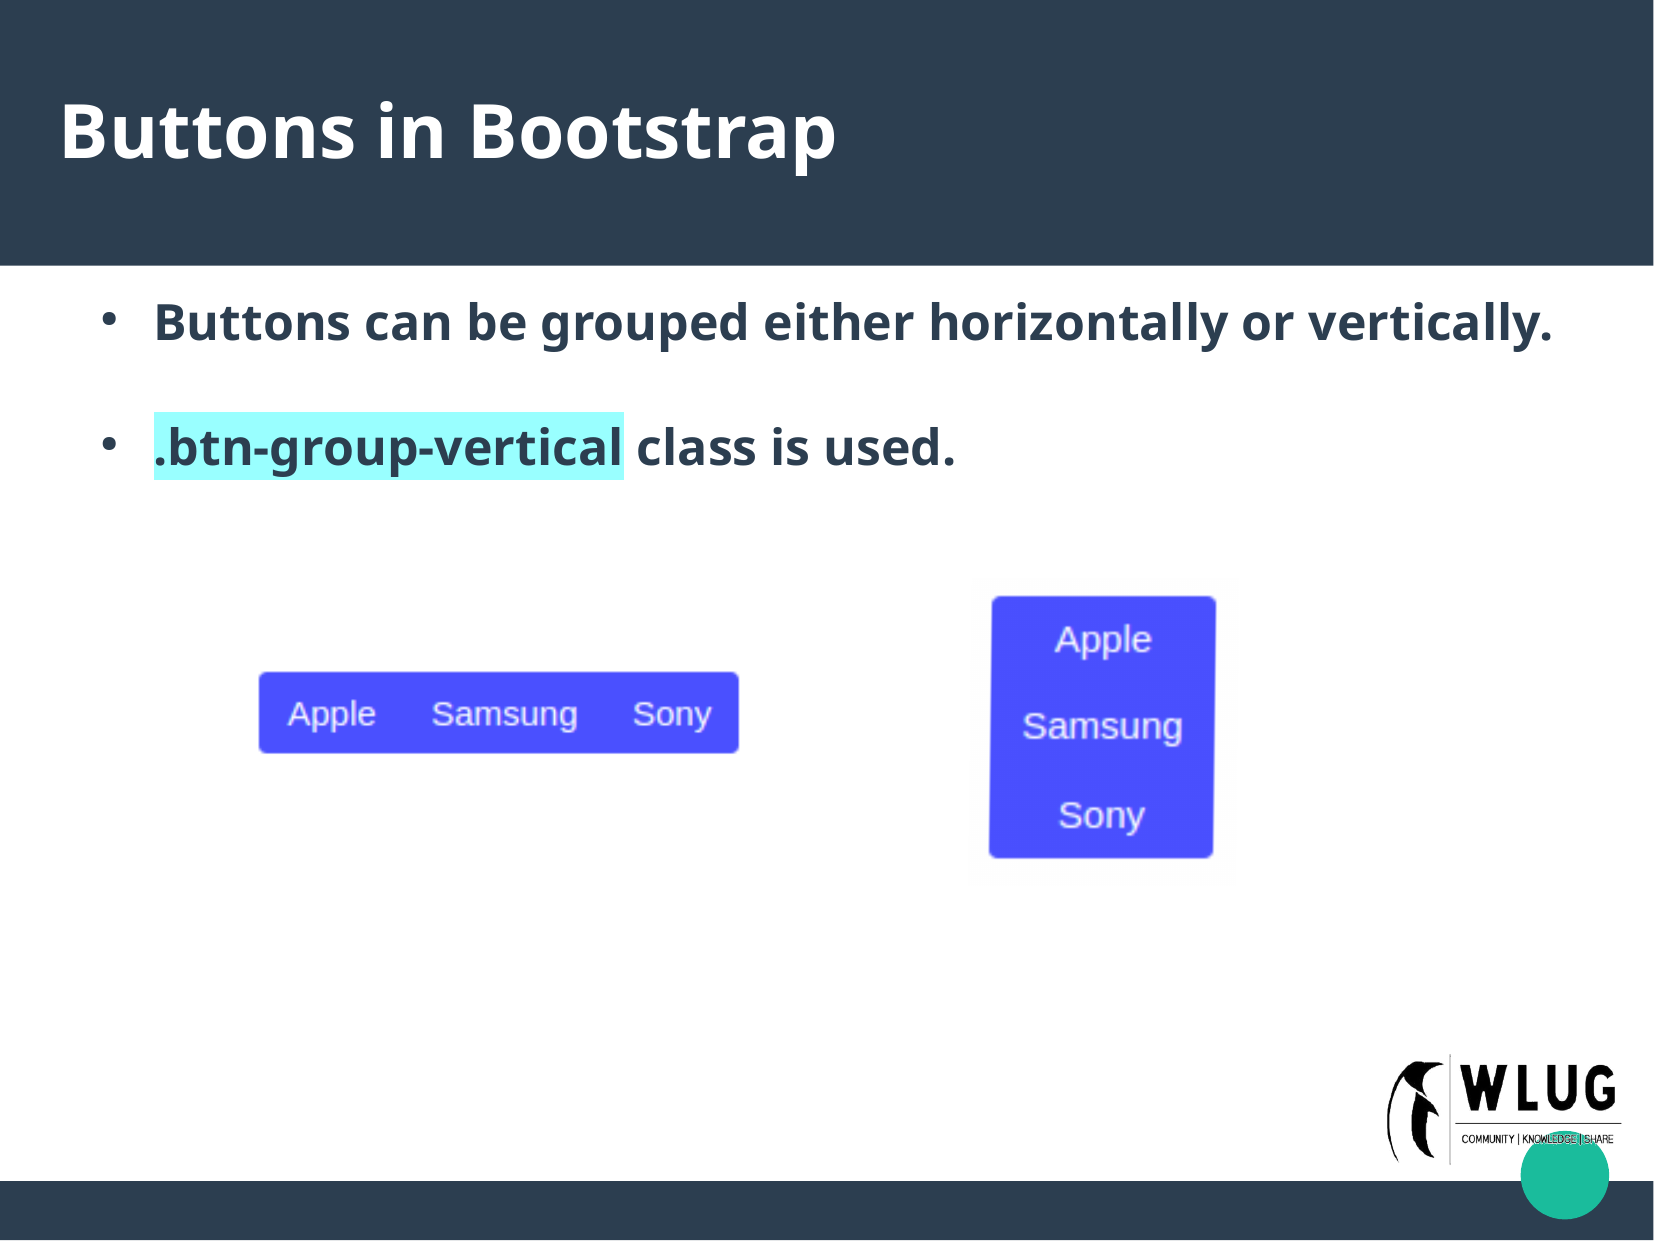

# Buttons in Bootstrap
Buttons can be grouped either horizontally or vertically.
.btn-group-vertical class is used.